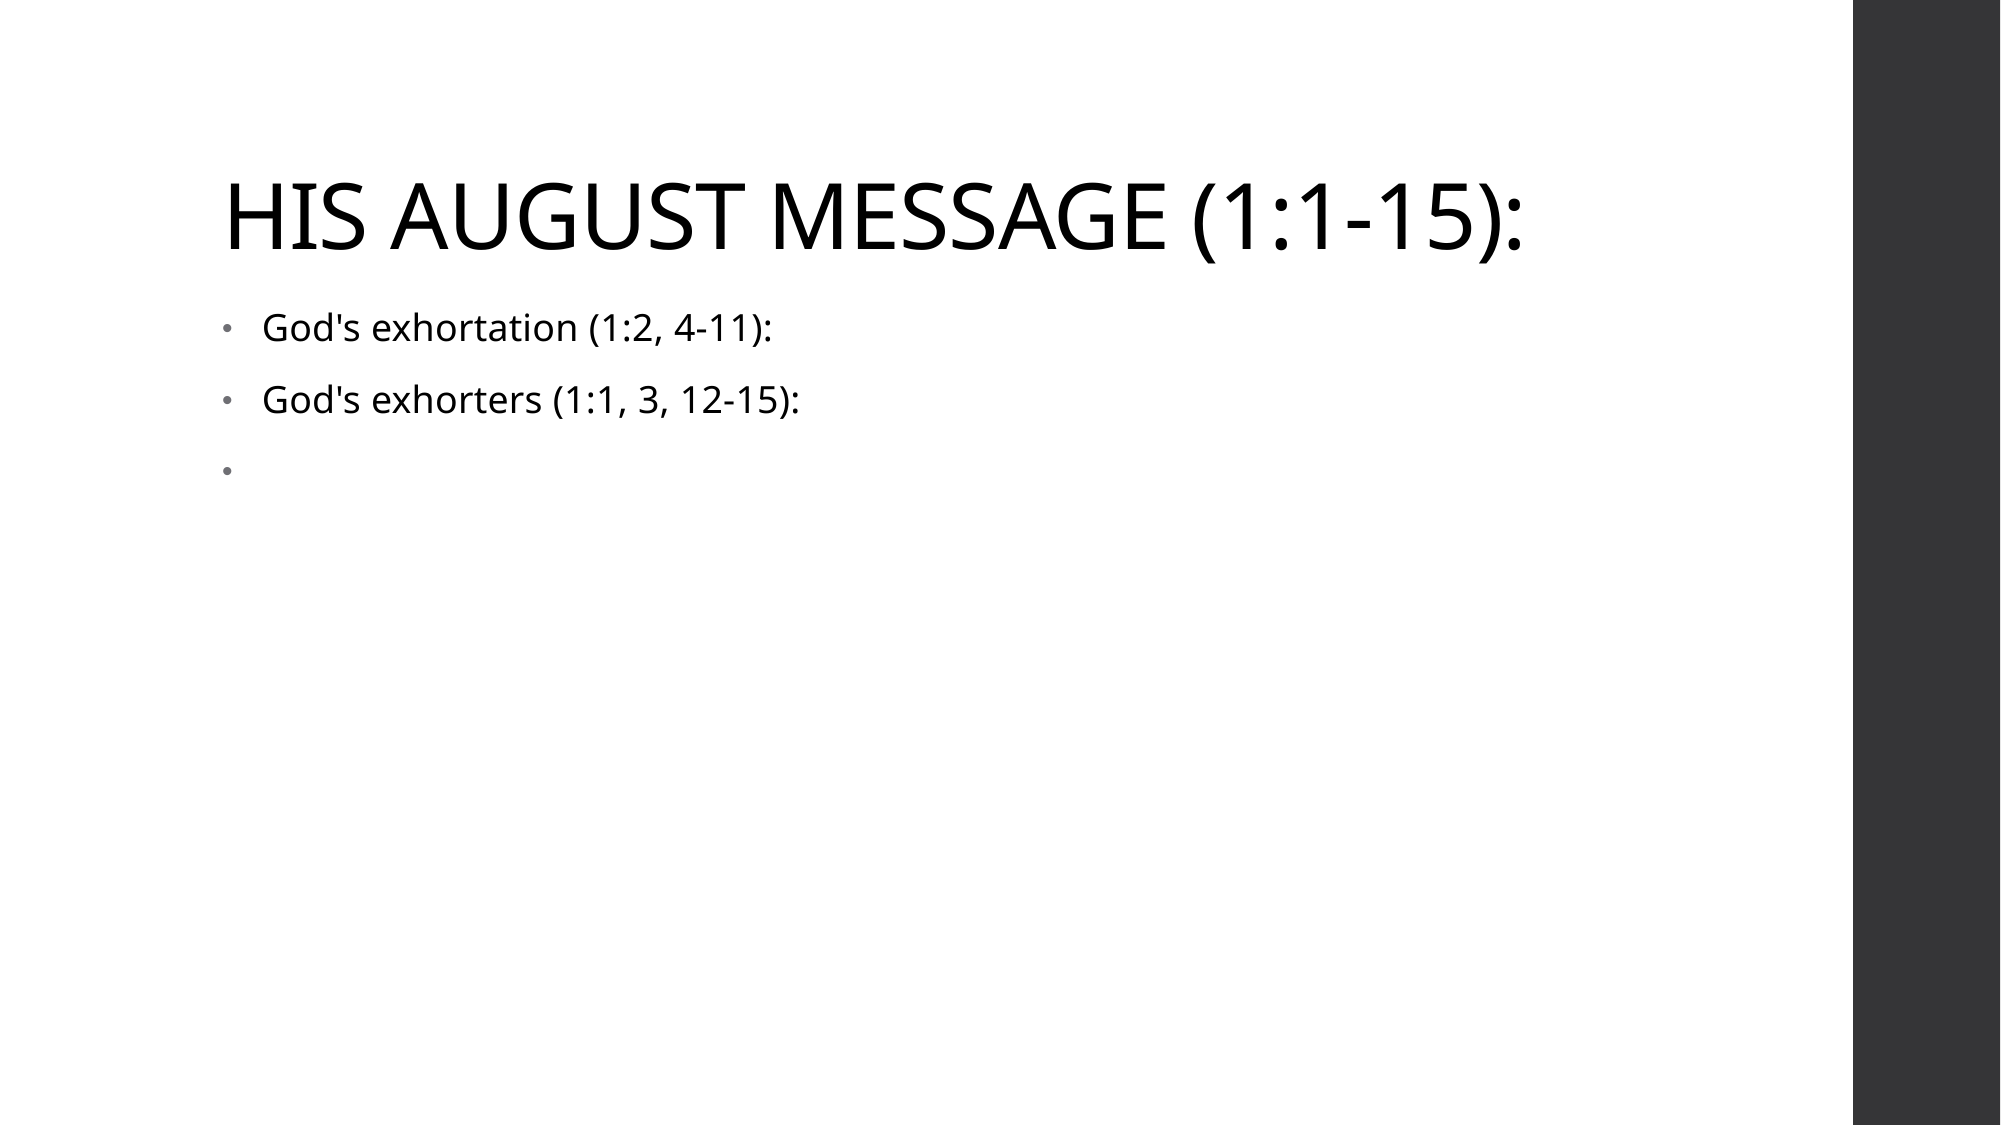

# HIS AUGUST MESSAGE (1:1-15):
 God's exhortation (1:2, 4-11):
 God's exhorters (1:1, 3, 12-15):